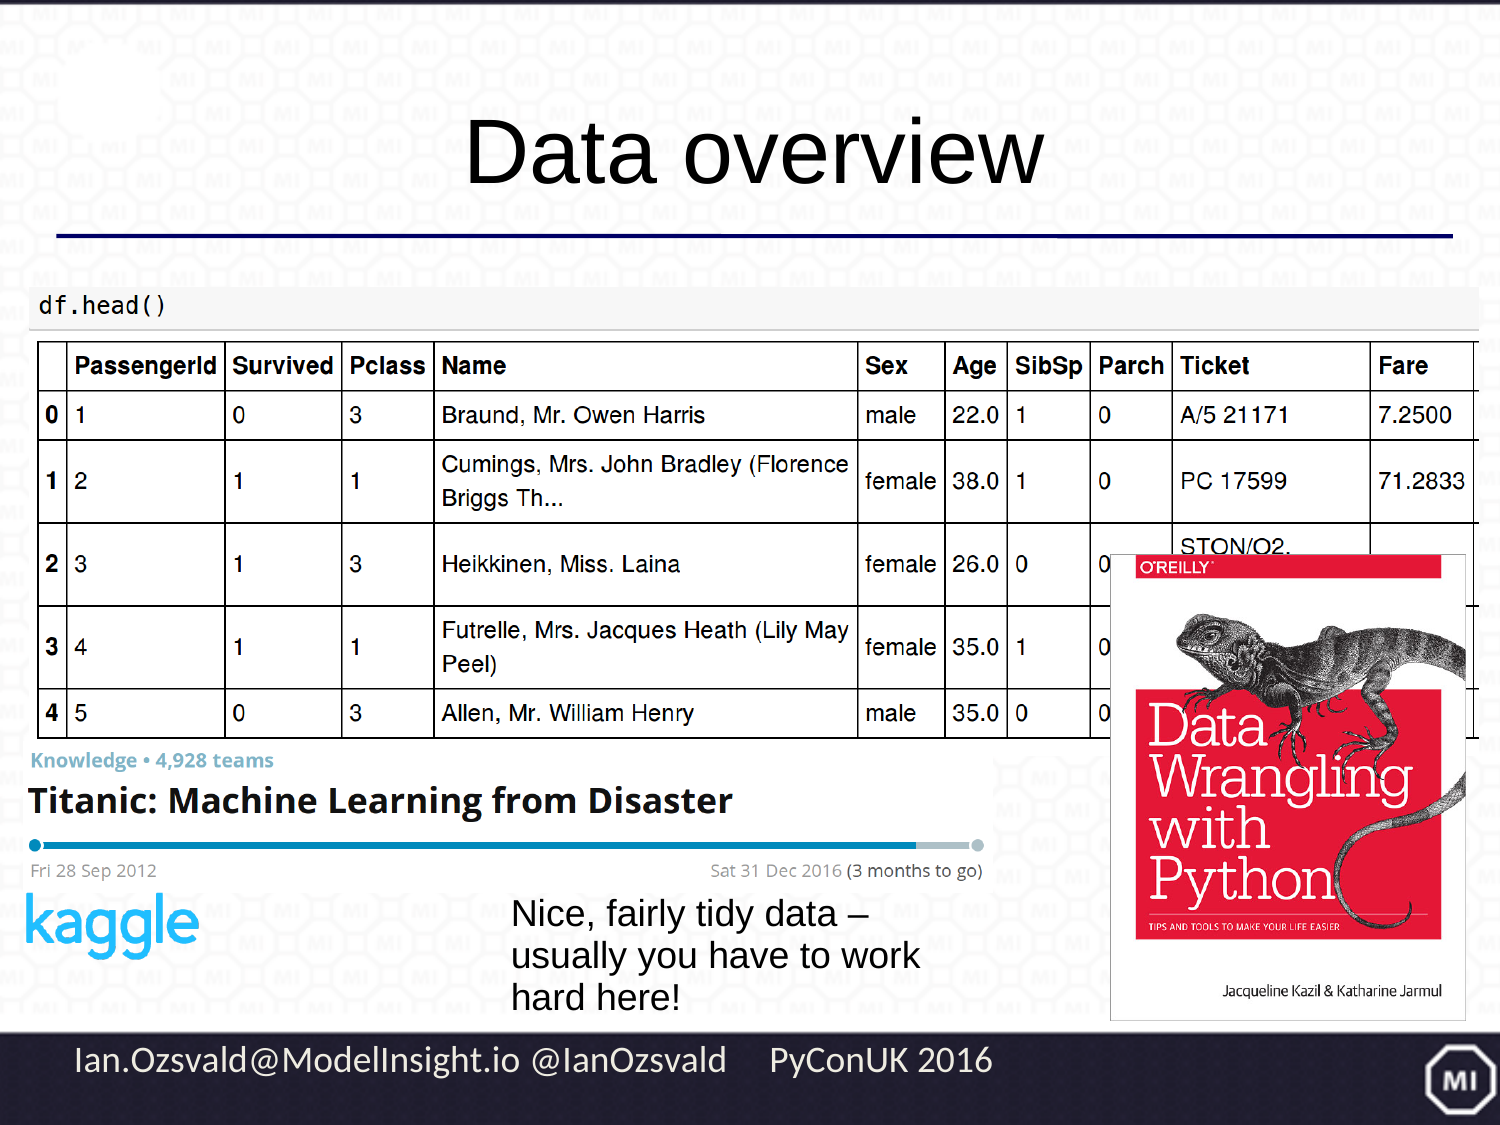

# Data overview
Nice, fairly tidy data – usually you have to work hard here!